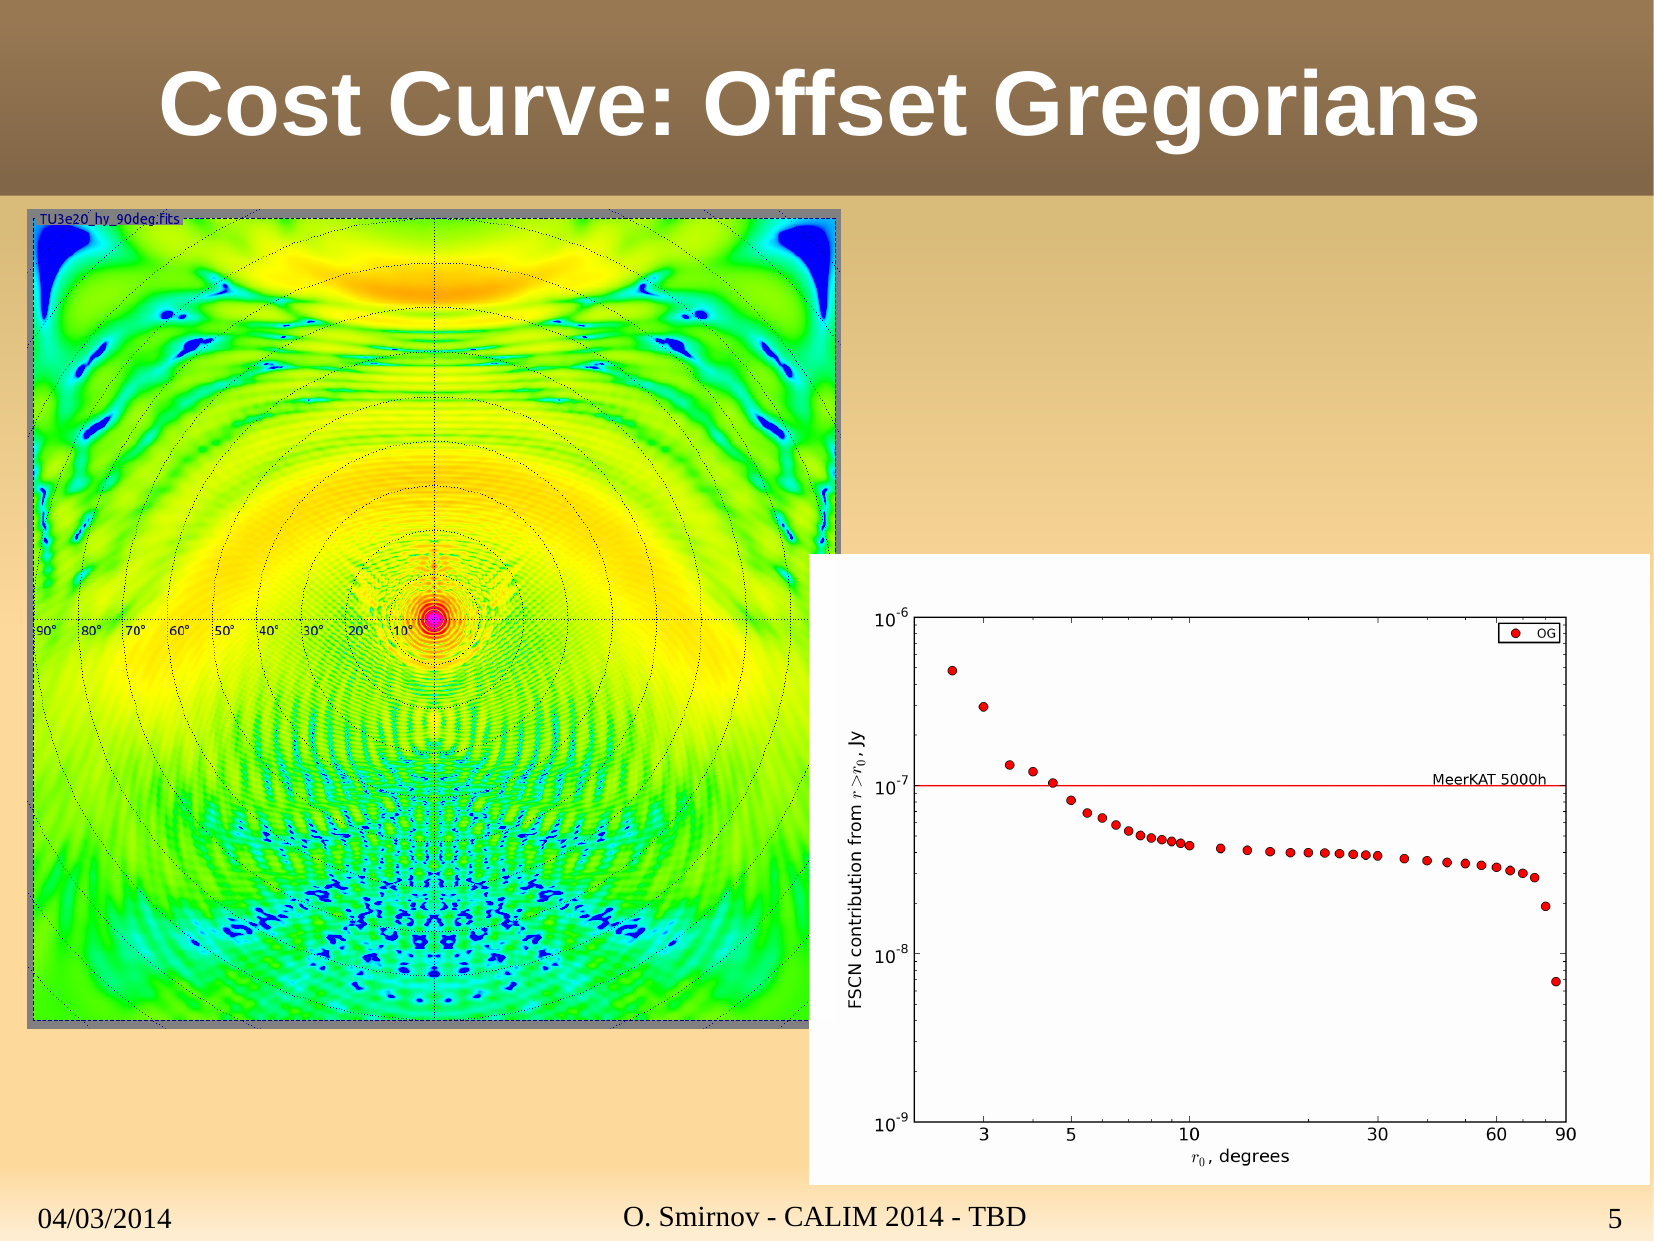

# Cost Curve: Offset Gregorians
O. Smirnov - CALIM 2014 - TBD
04/03/2014
5